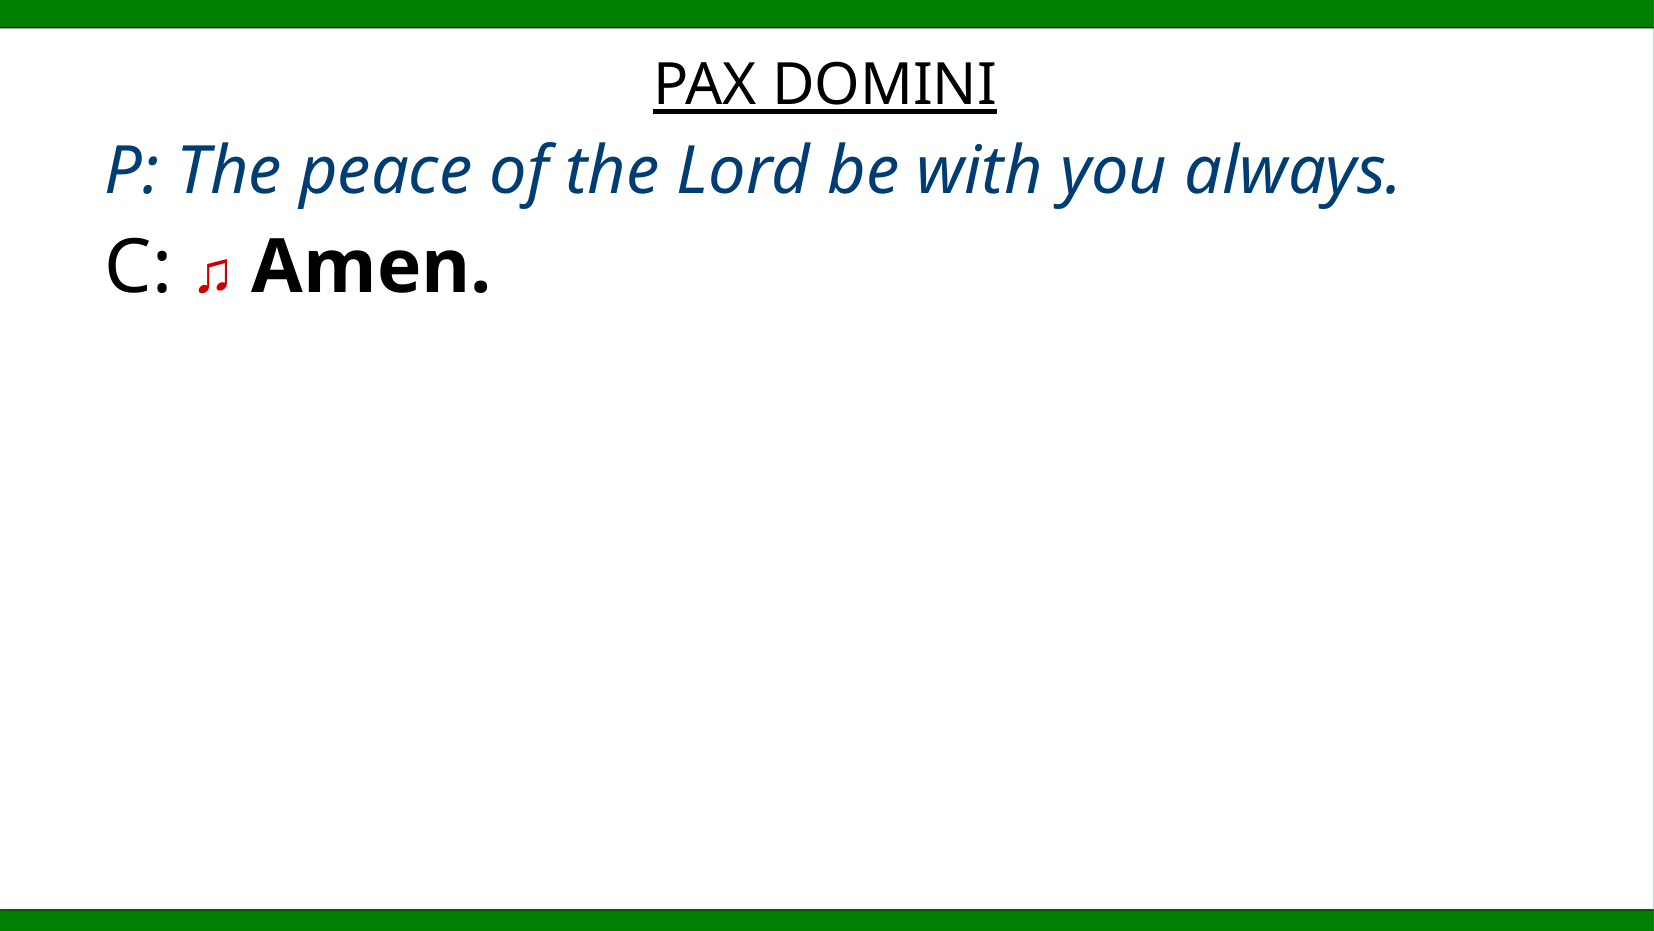

PAX DOMINI
P: The peace of the Lord be with you always.
C: ♫ Amen. Amen.